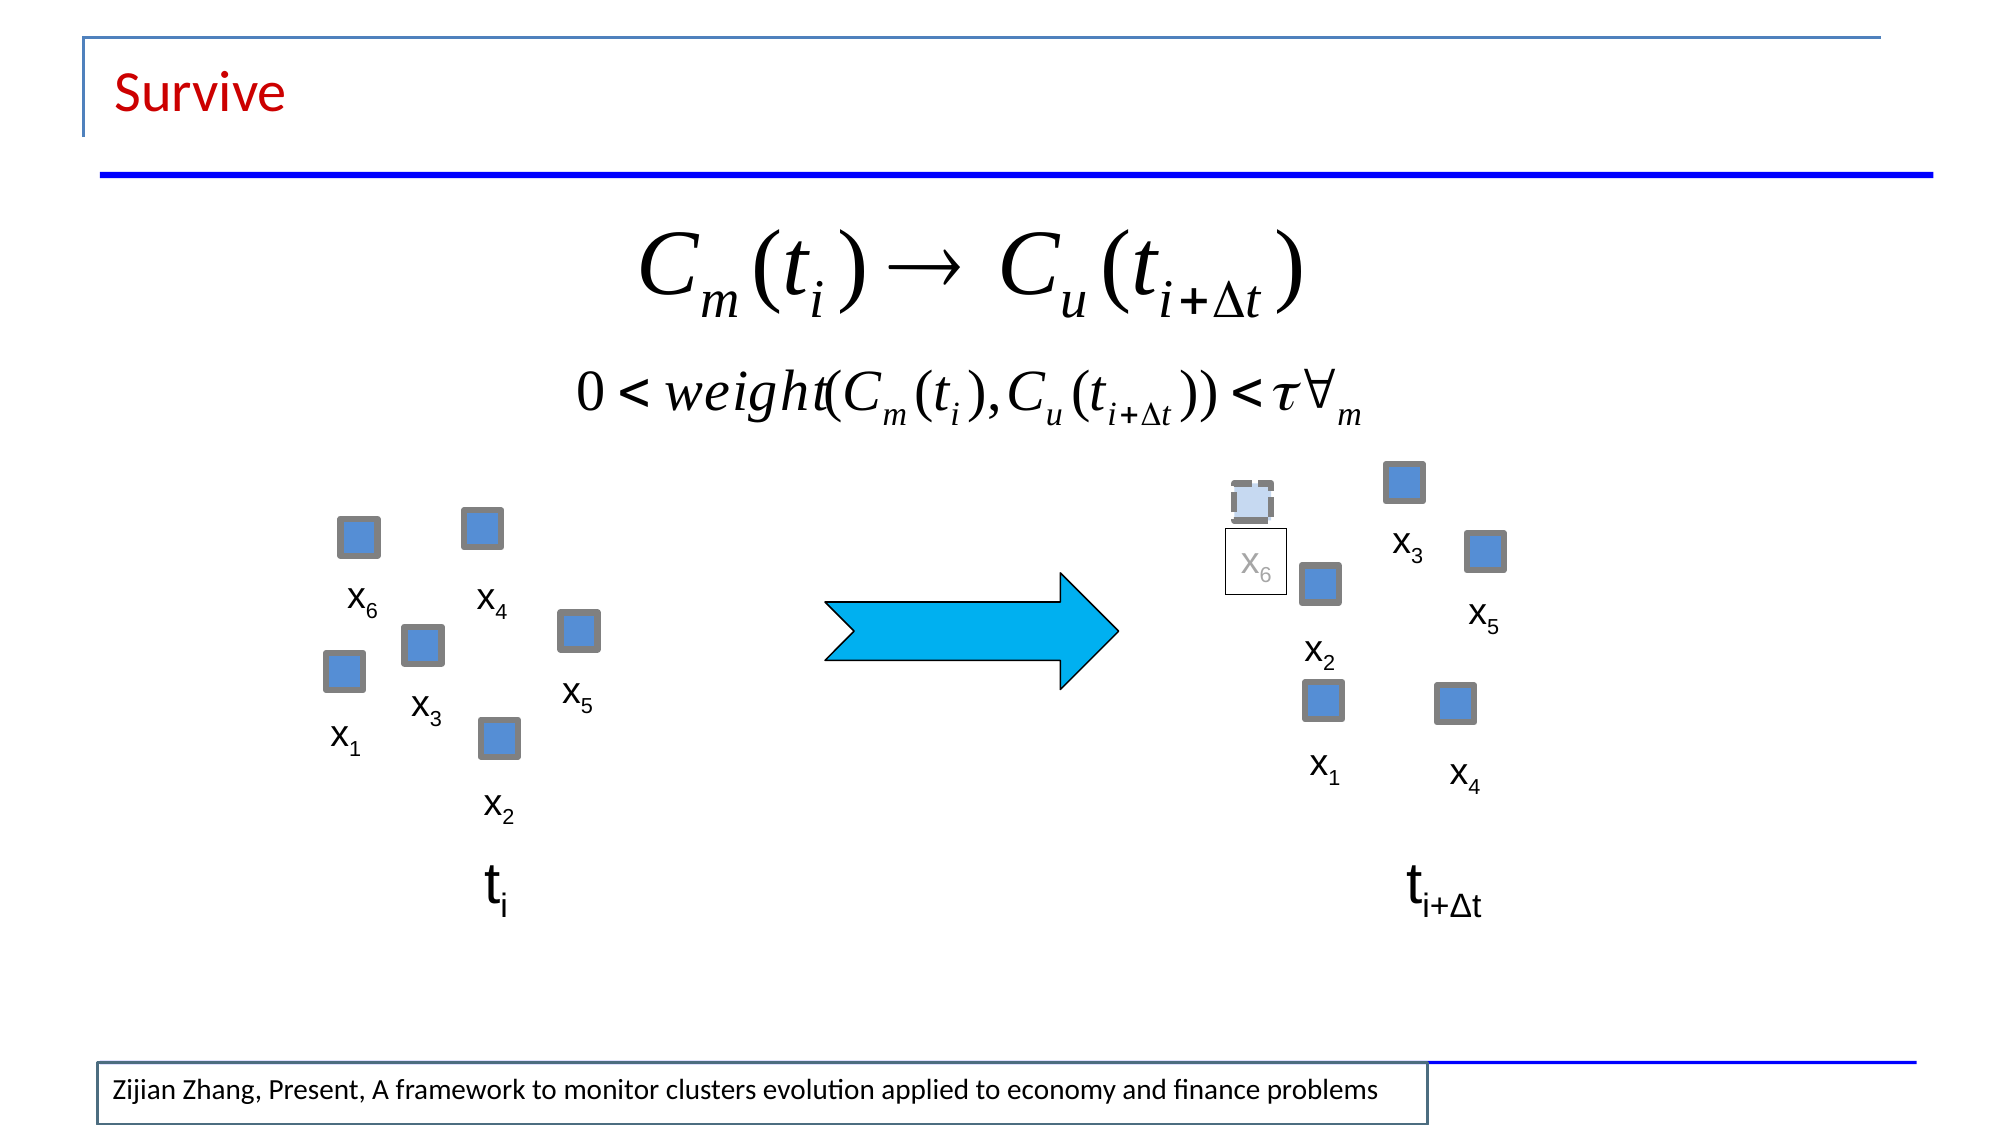

Survive
x3
x6
x6
x4
x5
x2
x5
x3
x1
x1
x4
x2
ti
ti+Δt
Zijian Zhang, Present, A framework to monitor clusters evolution applied to economy and finance problems